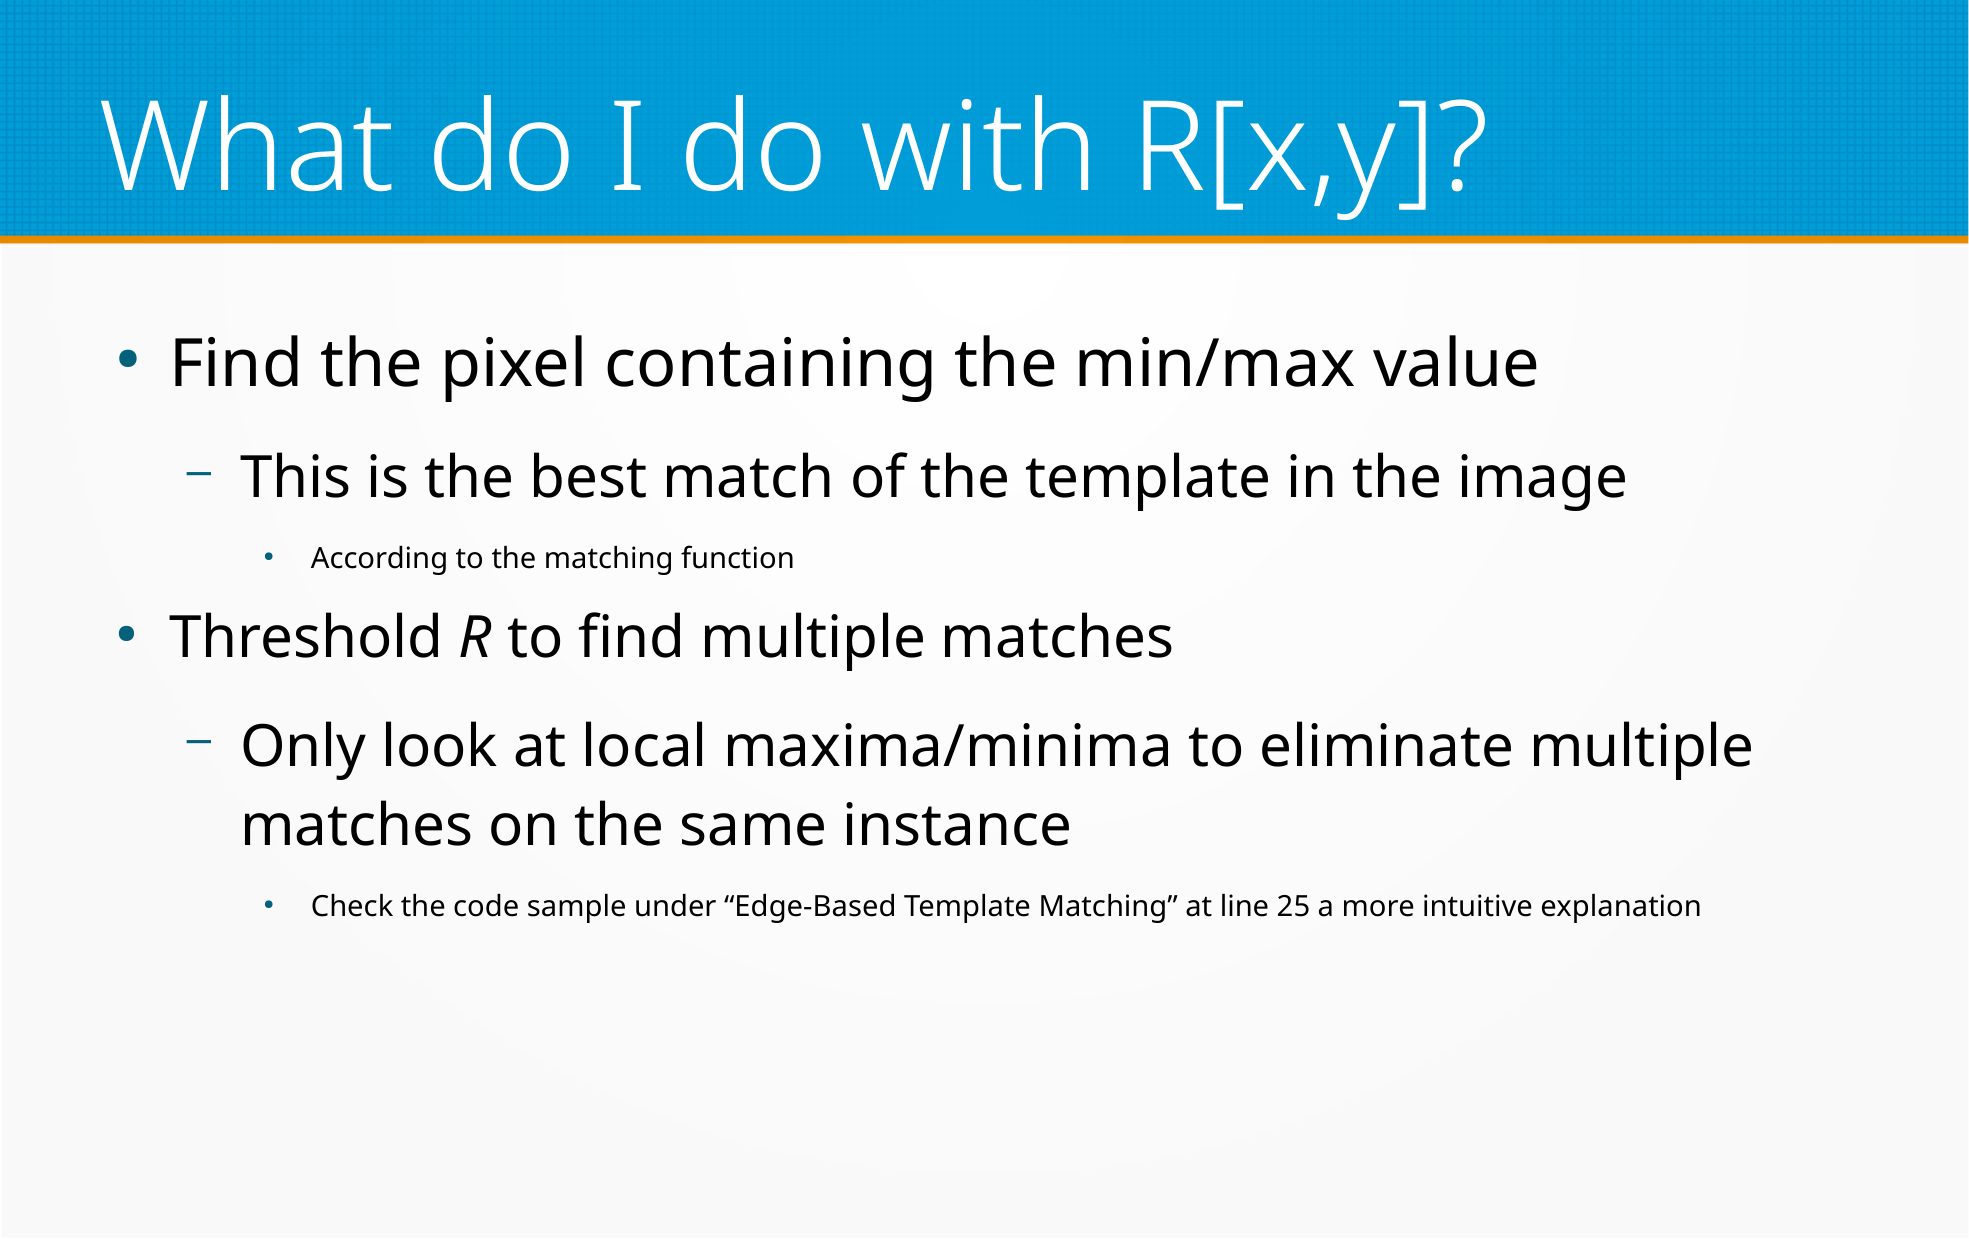

# What do I do with R[x,y]?
Find the pixel containing the min/max value
This is the best match of the template in the image
According to the matching function
Threshold R to find multiple matches
Only look at local maxima/minima to eliminate multiple matches on the same instance
Check the code sample under “Edge-Based Template Matching” at line 25 a more intuitive explanation